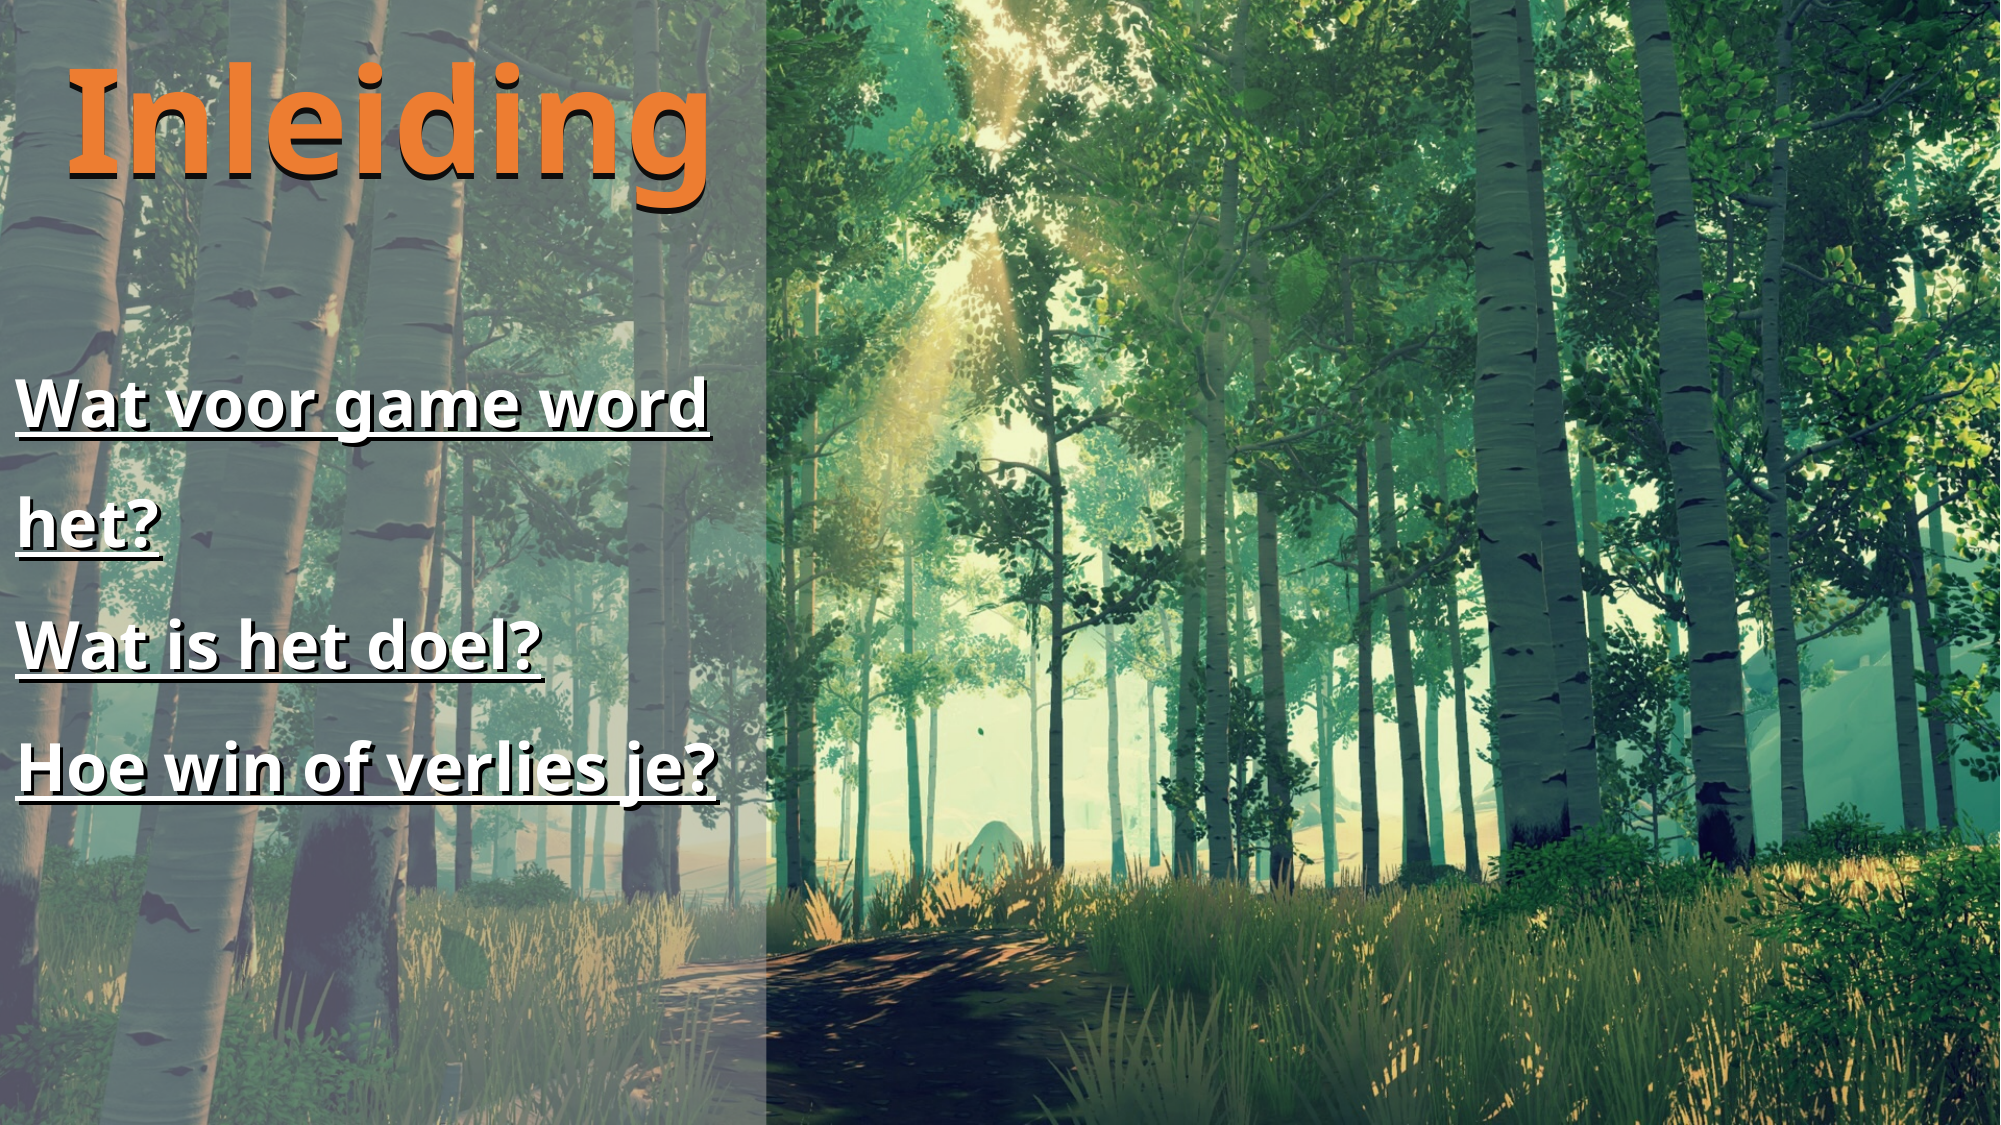

Wat voor game word het?
Wat is het doel?
Hoe win of verlies je?
Inleiding
Inleiding